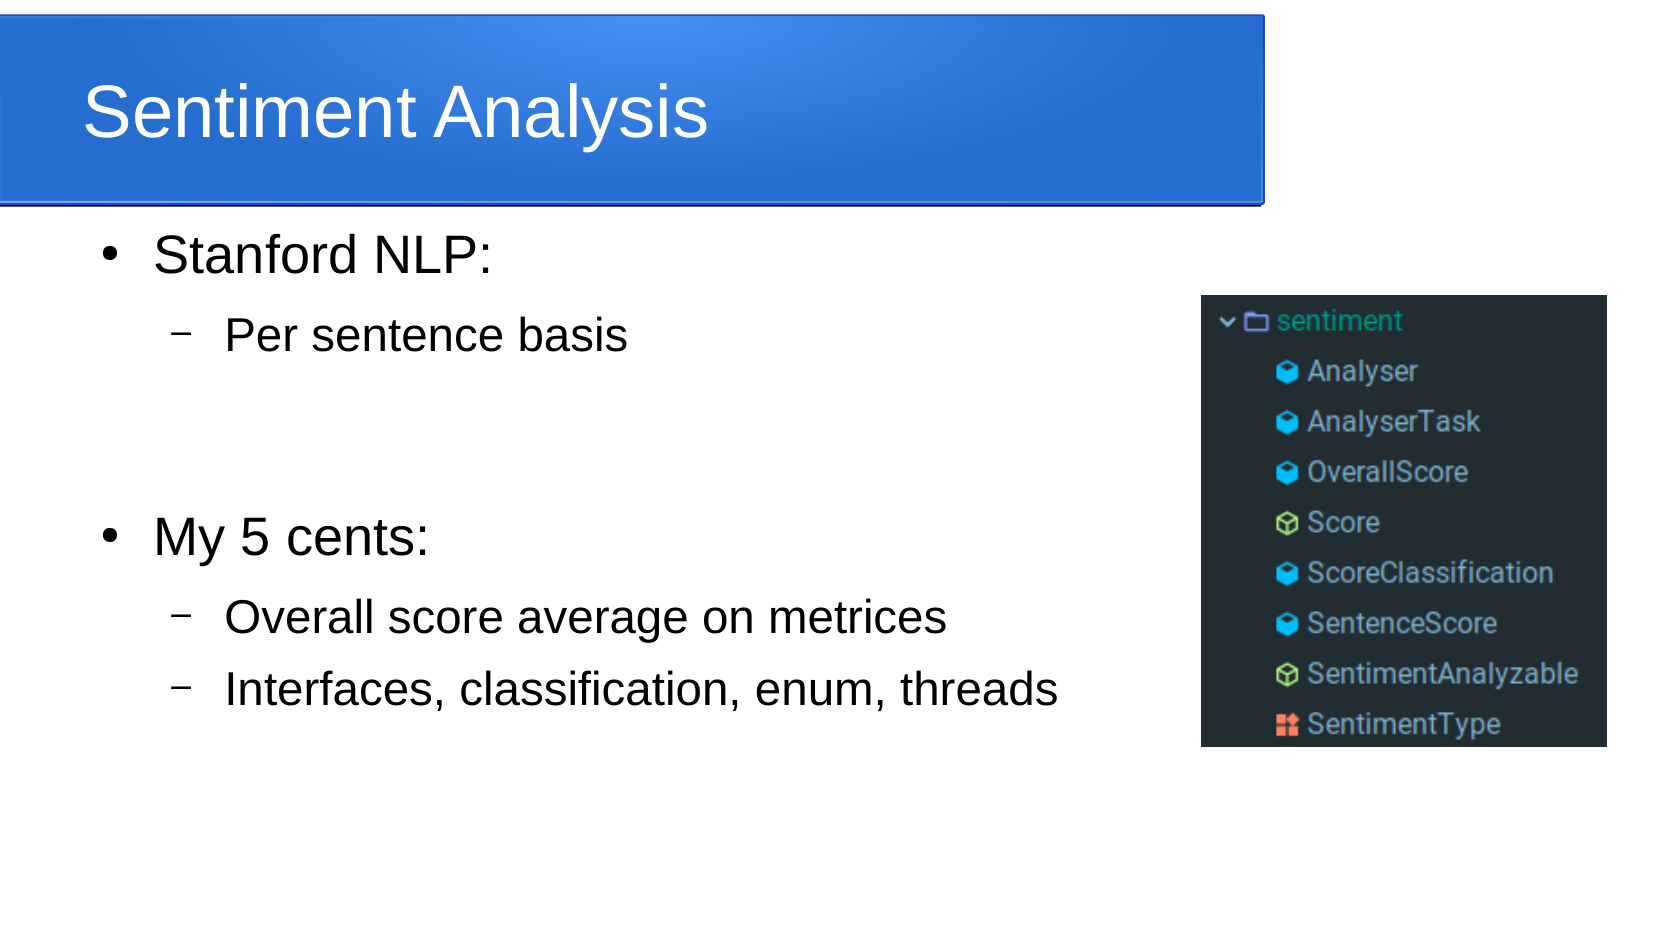

# Sentiment Analysis
Stanford NLP:
Per sentence basis
My 5 cents:
Overall score average on metrices
Interfaces, classification, enum, threads